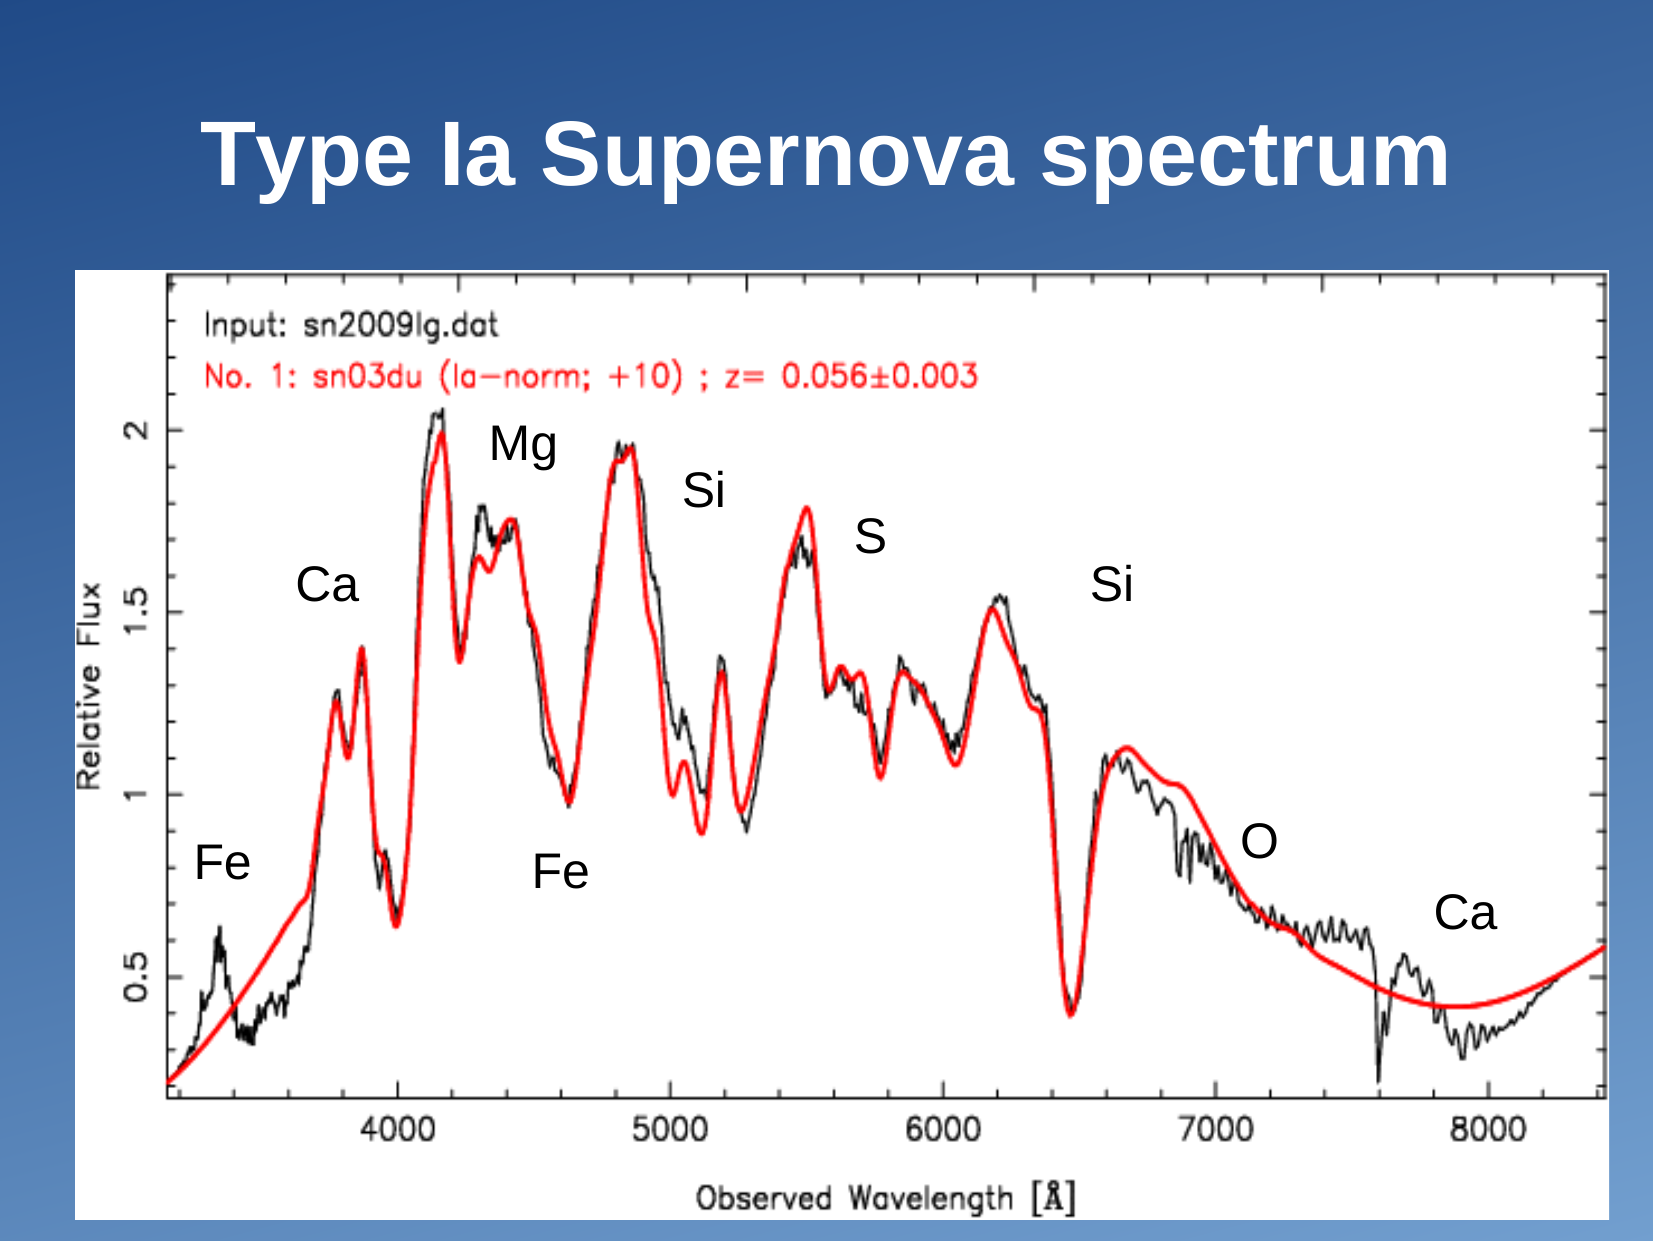

# Type Ia Supernova spectrum
Mg
Si
S
Ca
Si
O
Fe
Fe
Ca